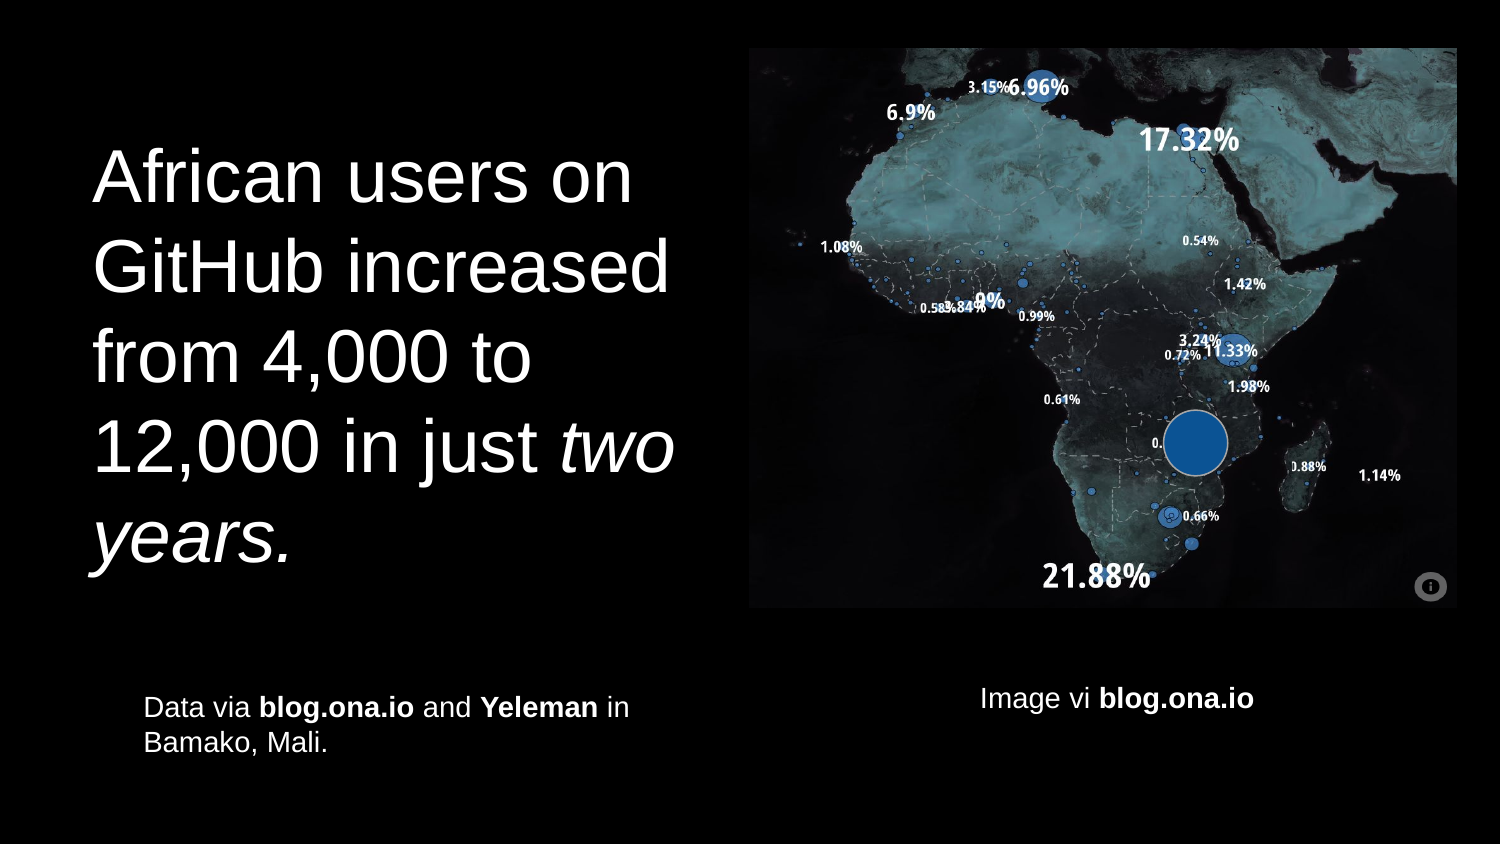

African users on GitHub increased from 4,000 to 12,000 in just two years.
Image vi blog.ona.io
Data via blog.ona.io and Yeleman in Bamako, Mali.